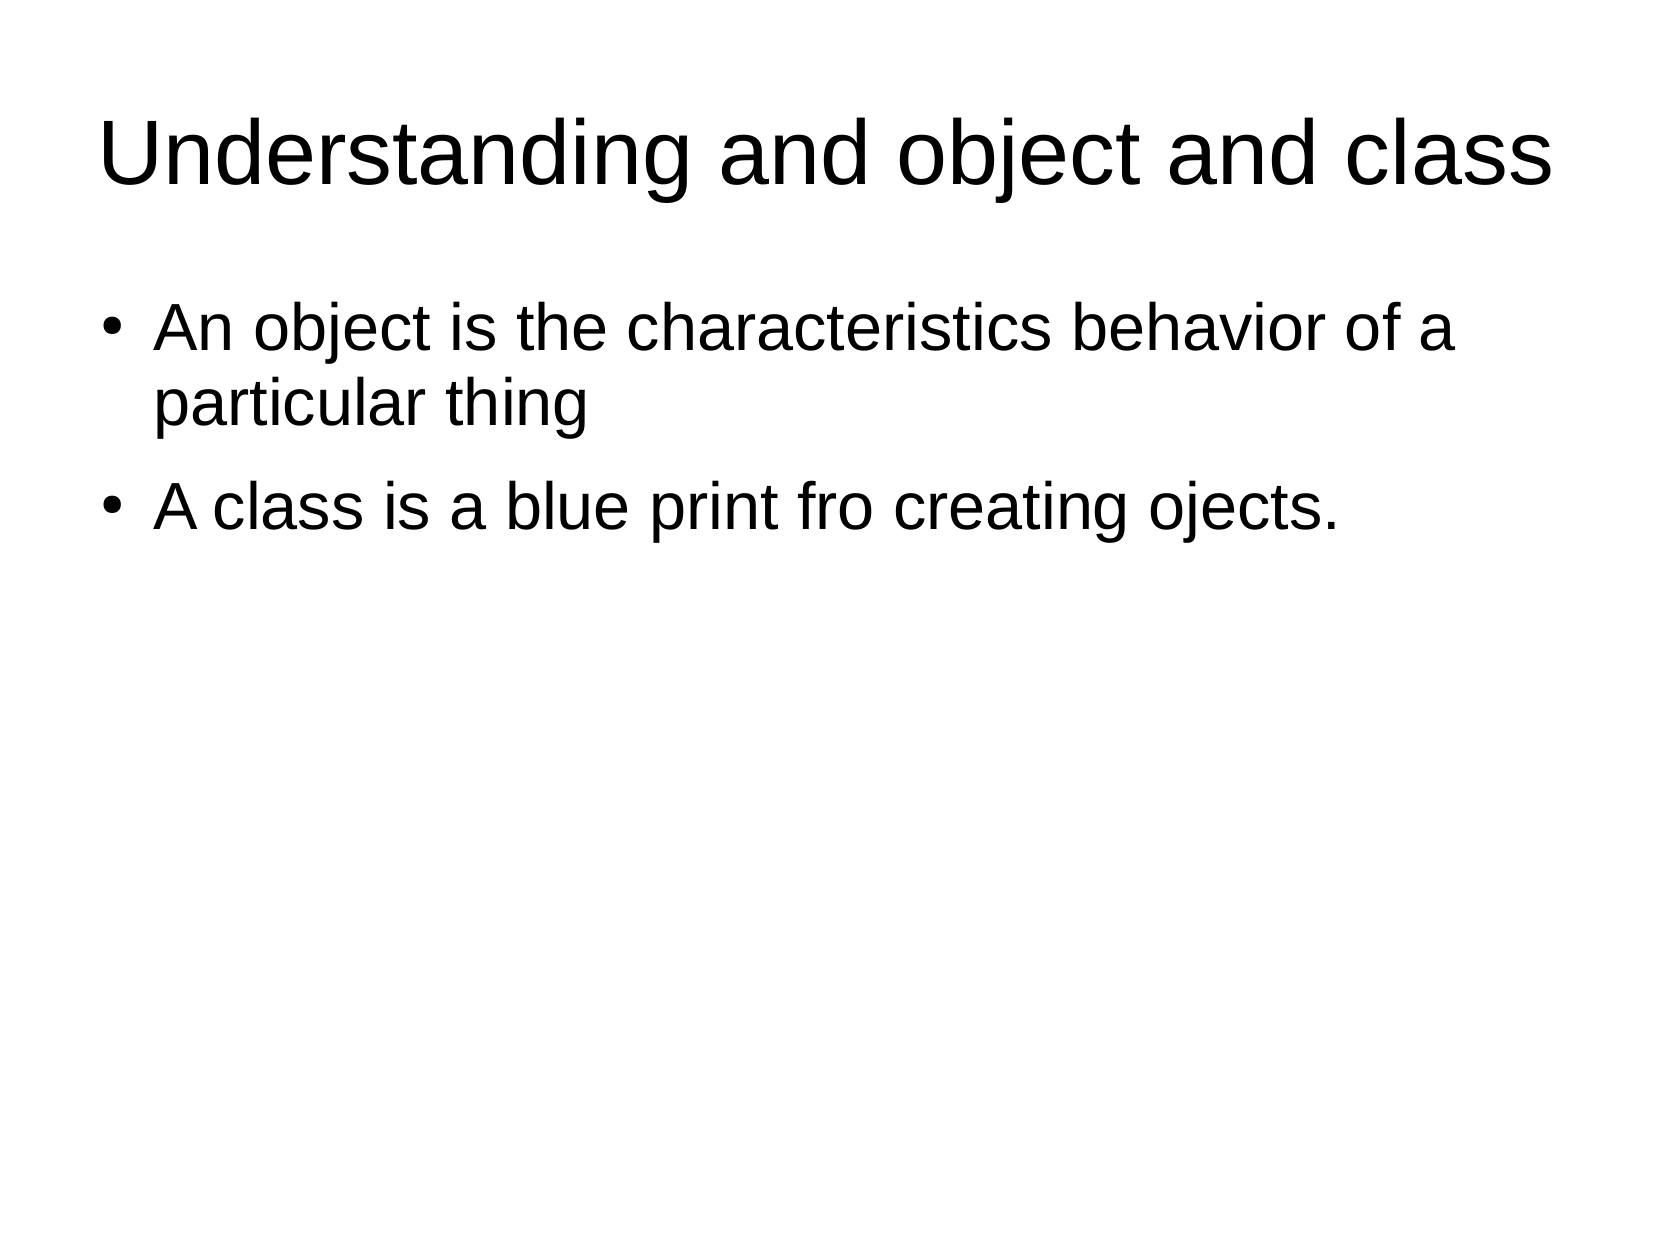

# Understanding and object and class
An object is the characteristics behavior of a particular thing
A class is a blue print fro creating ojects.